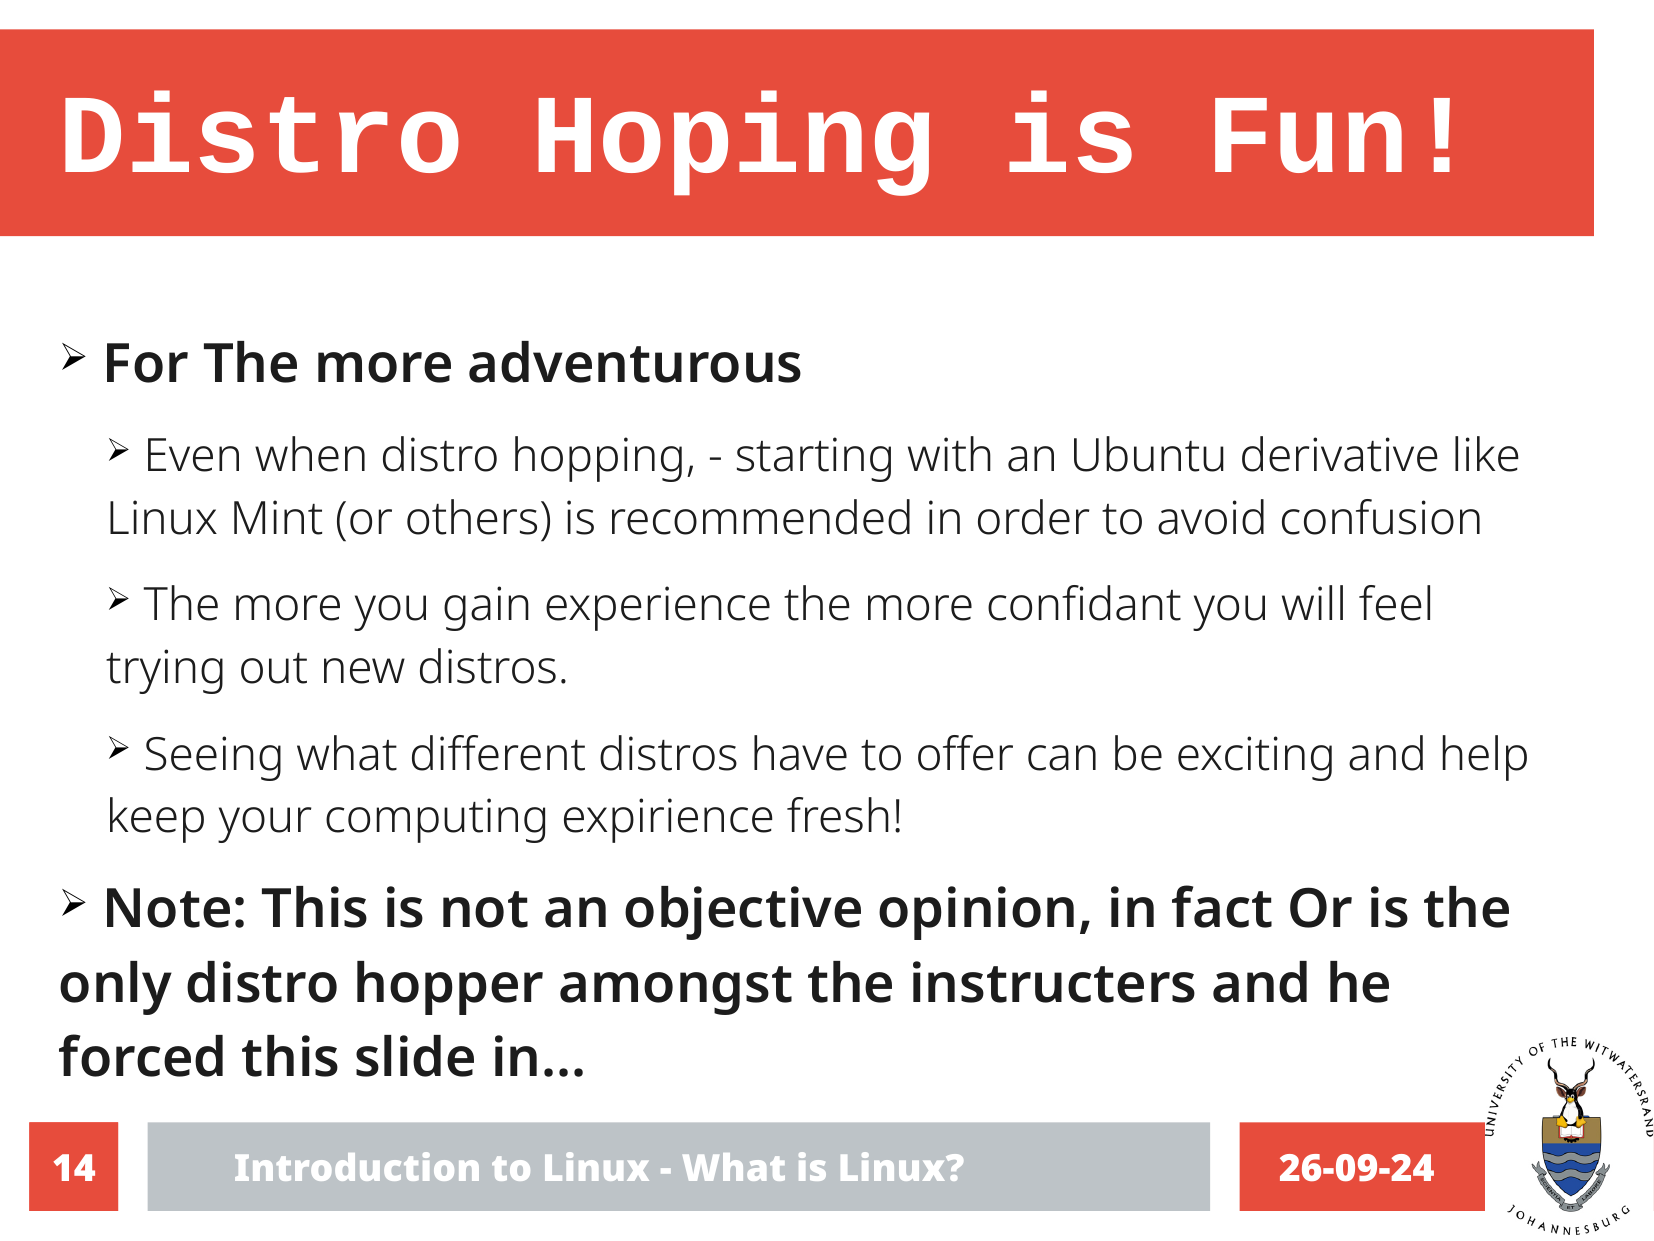

# Distro Hoping is Fun!
 For The more adventurous
 Even when distro hopping, - starting with an Ubuntu derivative like Linux Mint (or others) is recommended in order to avoid confusion
 The more you gain experience the more confidant you will feel trying out new distros.
 Seeing what different distros have to offer can be exciting and help keep your computing expirience fresh!
 Note: This is not an objective opinion, in fact Or is the only distro hopper amongst the instructers and he forced this slide in...
14
 Introduction to Linux - What is Linux?